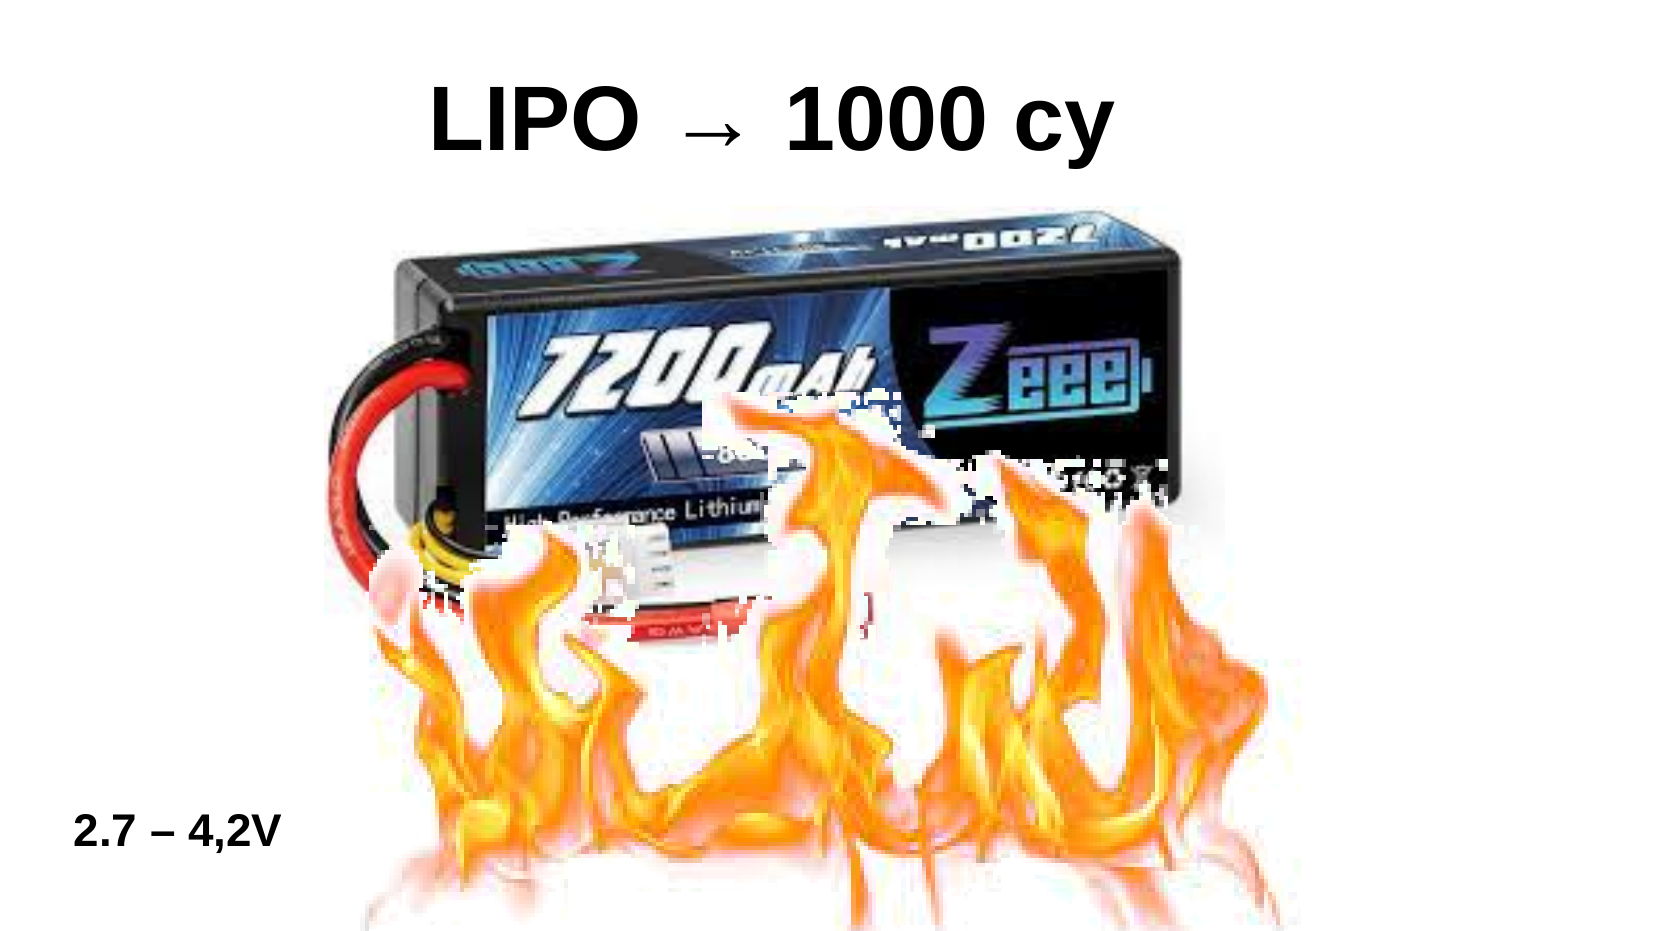

LIPO → 1000 cy
2.7 – 4,2V